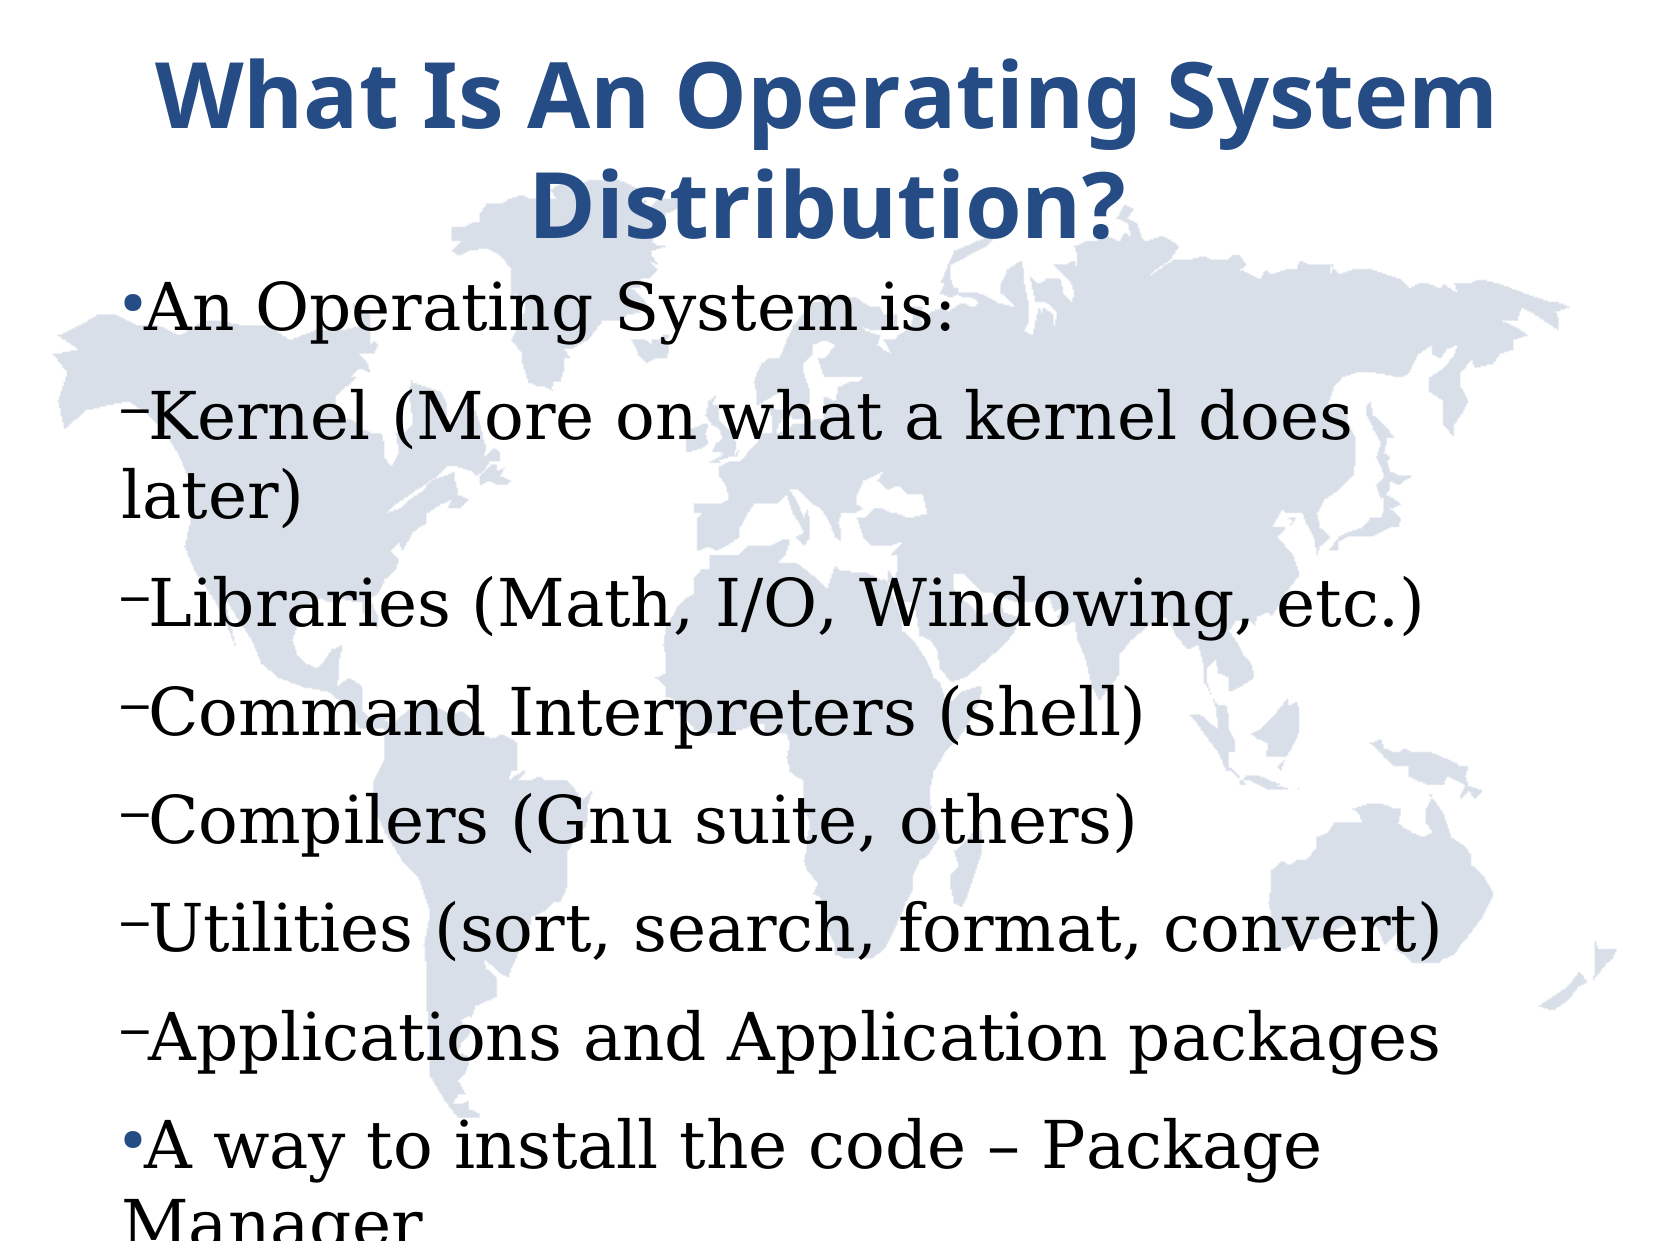

# What Is An Operating System Distribution?
An Operating System is:
Kernel (More on what a kernel does later)
Libraries (Math, I/O, Windowing, etc.)
Command Interpreters (shell)
Compilers (Gnu suite, others)
Utilities (sort, search, format, convert)
Applications and Application packages
A way to install the code – Package Manager
Documentation